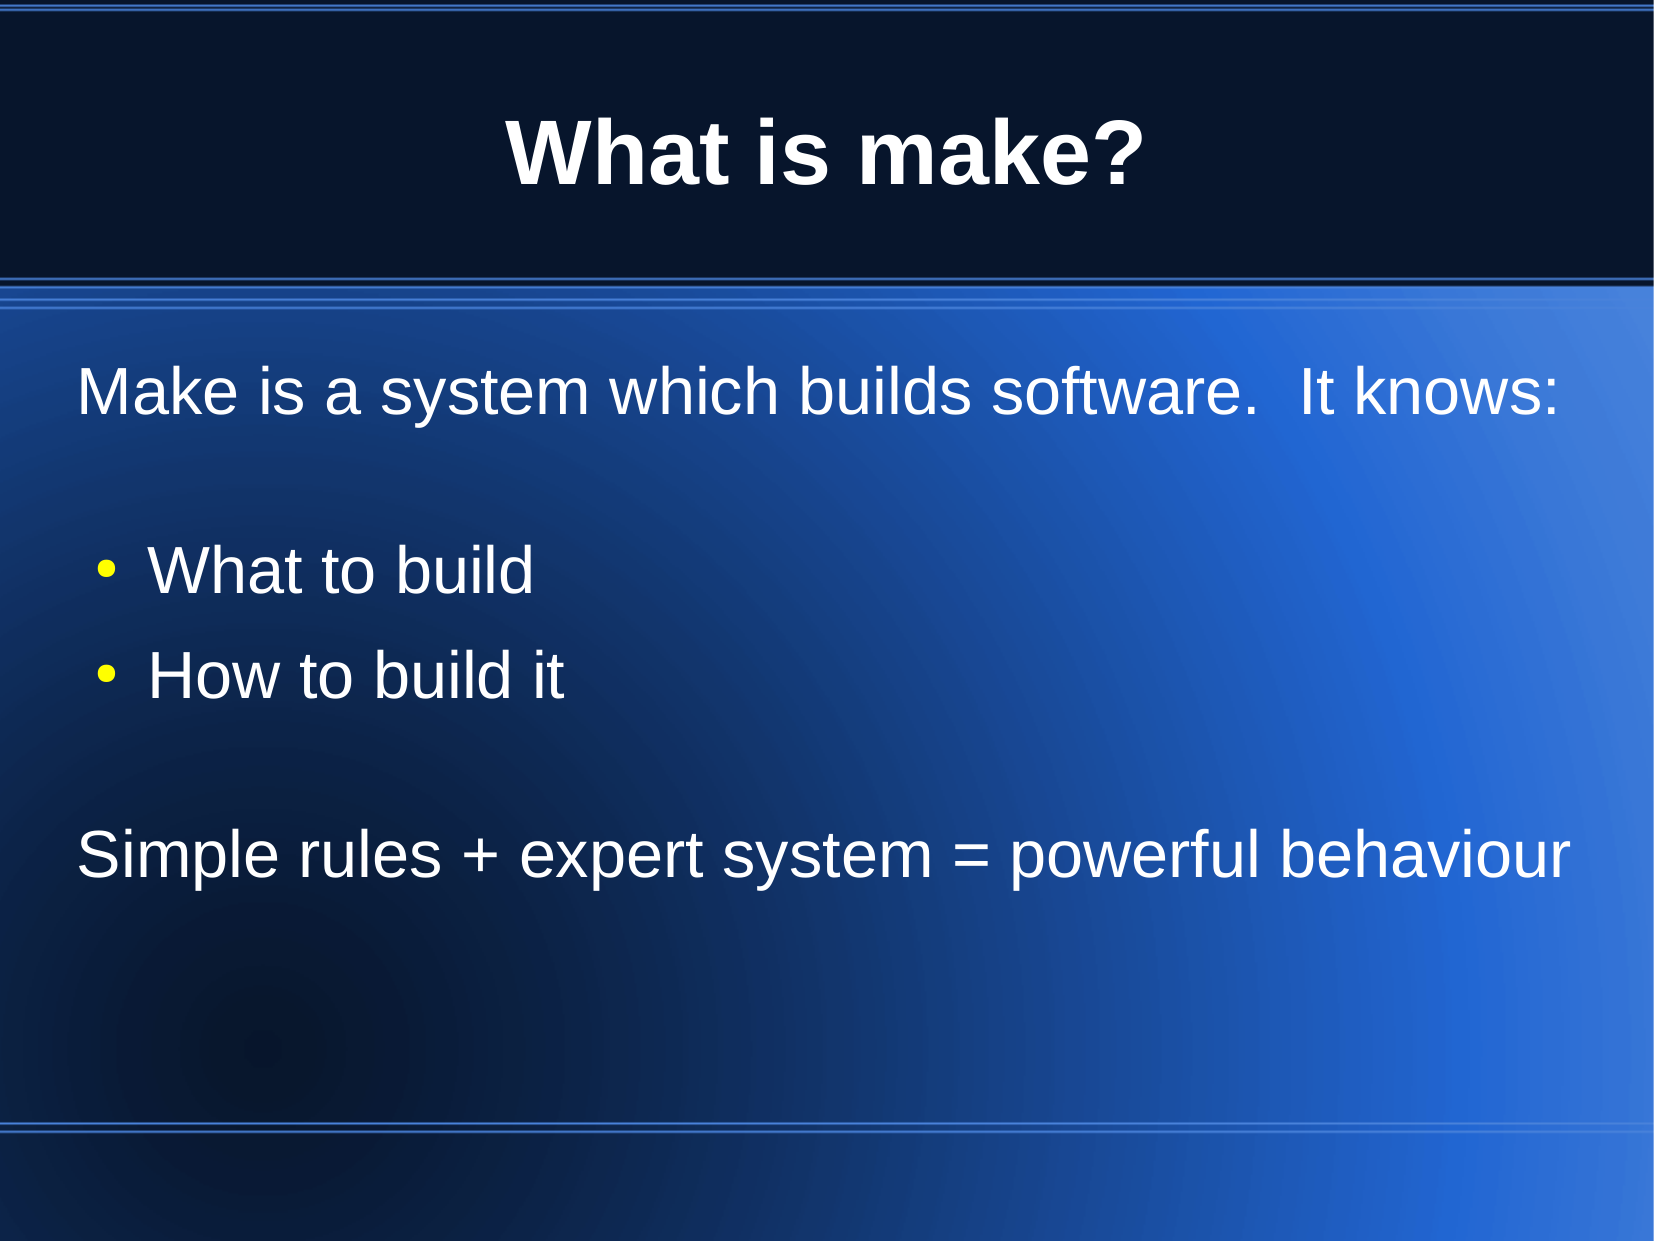

# What is make?
Make is a system which builds software. It knows:
What to build
How to build it
Simple rules + expert system = powerful behaviour